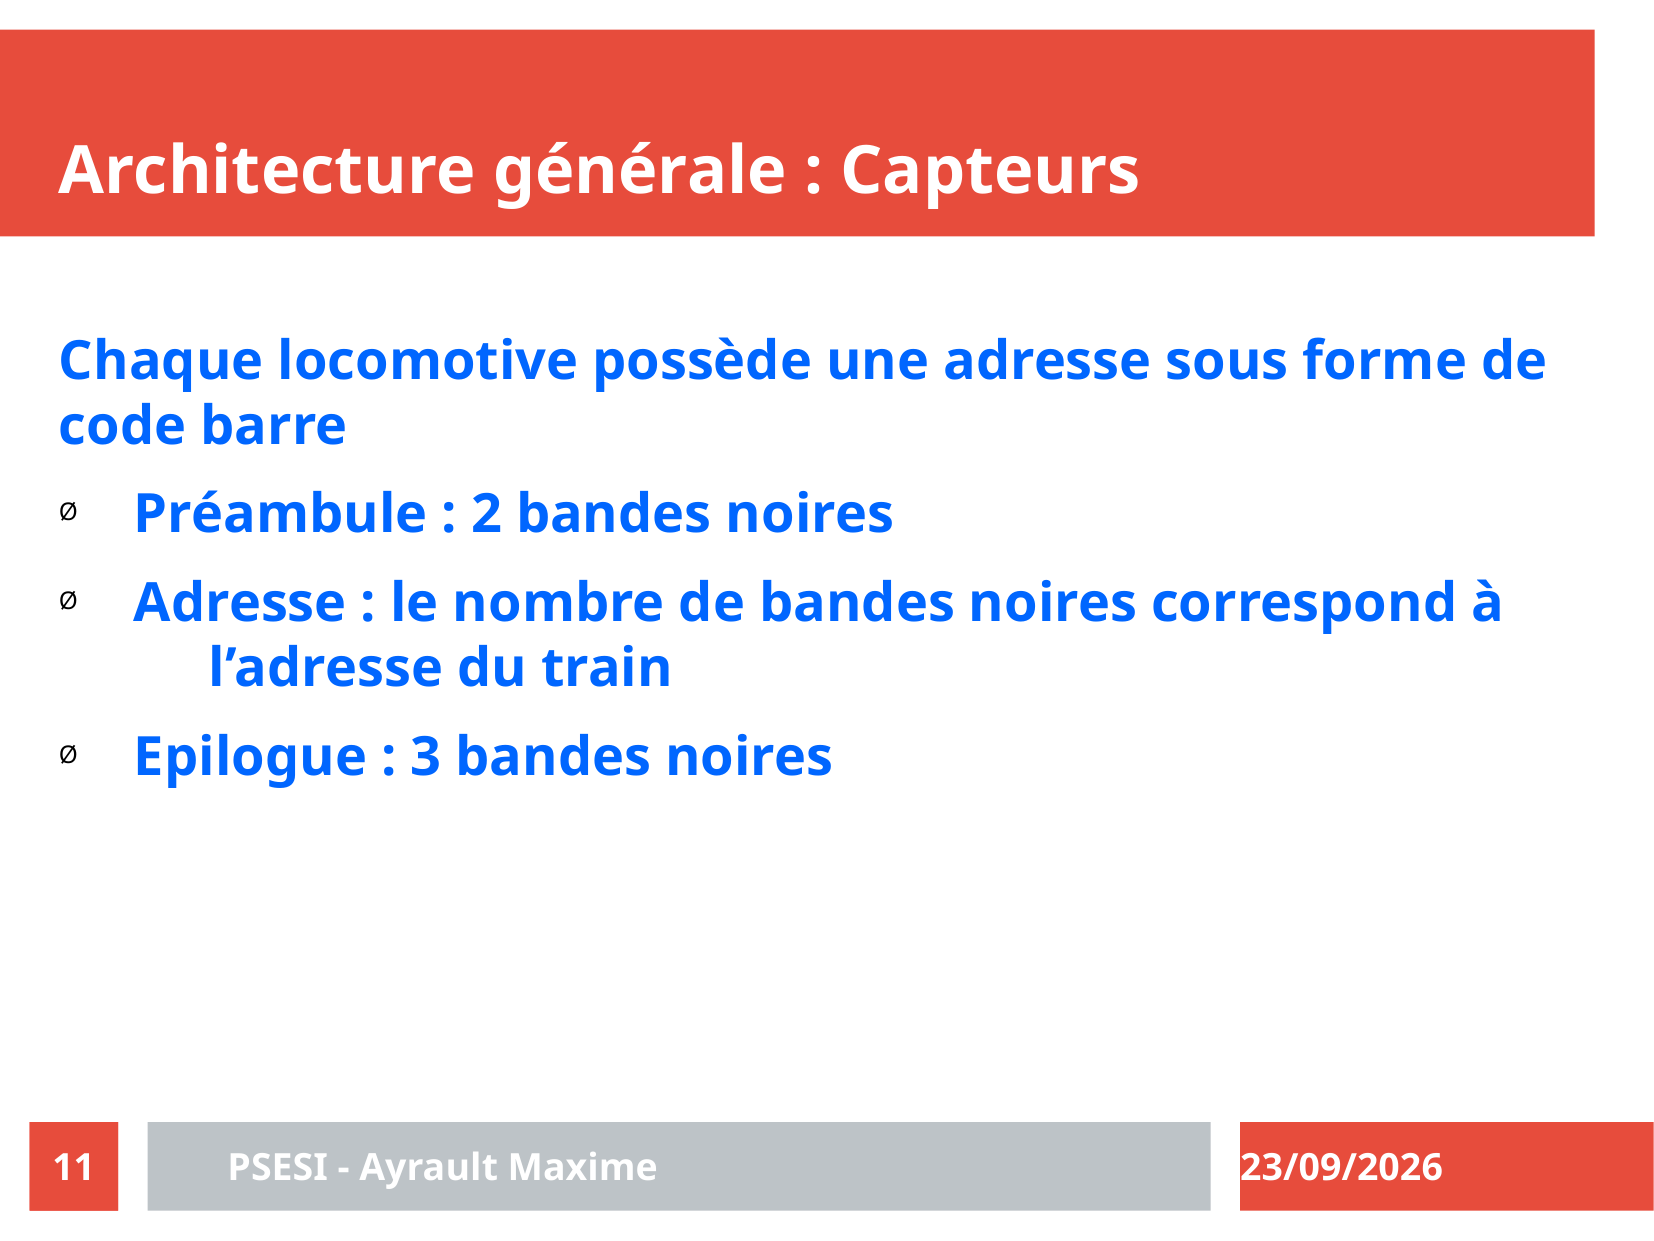

# Architecture générale : Capteurs
Chaque locomotive possède une adresse sous forme de code barre
Préambule : 2 bandes noires
Adresse : le nombre de bandes noires correspond à l’adresse du train
Epilogue : 3 bandes noires
PSESI - Ayrault Maxime